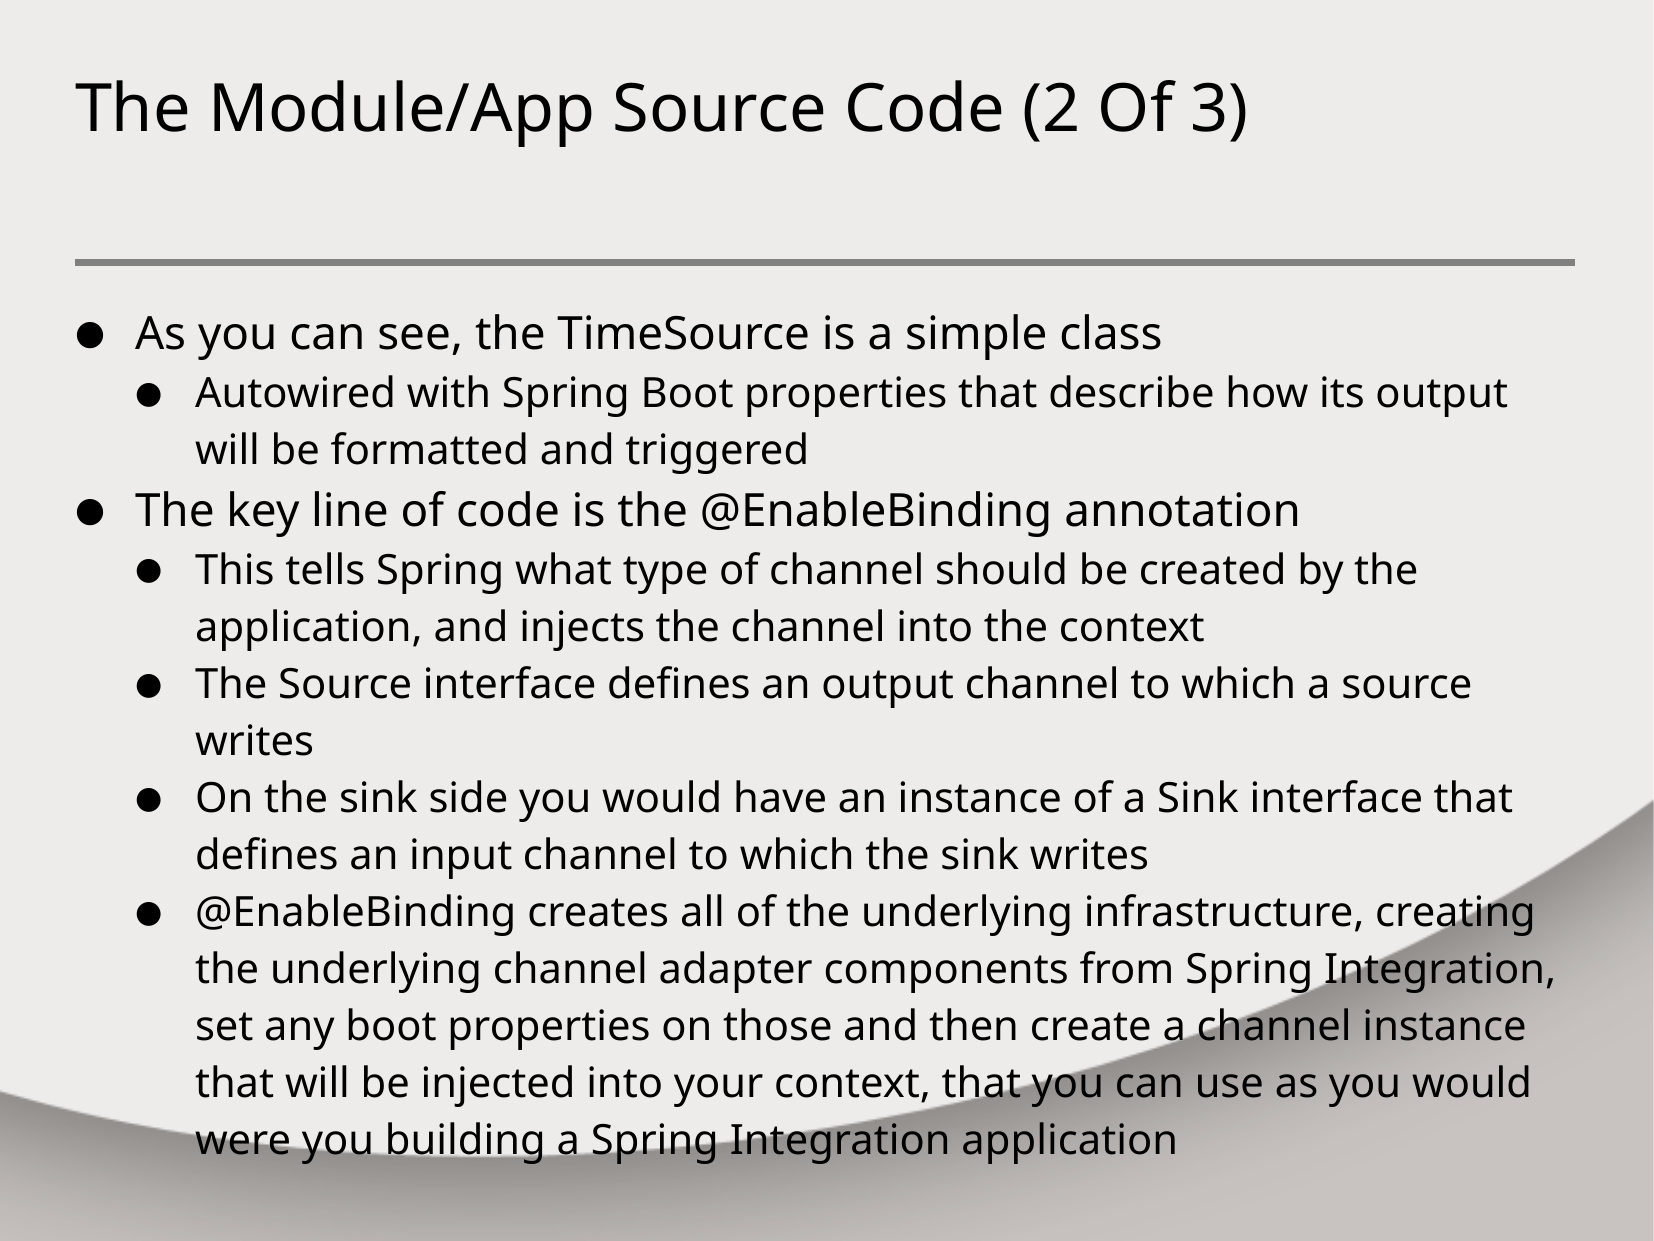

# The Module/App Source Code (2 Of 3)
As you can see, the TimeSource is a simple class
Autowired with Spring Boot properties that describe how its output will be formatted and triggered
The key line of code is the @EnableBinding annotation
This tells Spring what type of channel should be created by the application, and injects the channel into the context
The Source interface defines an output channel to which a source writes
On the sink side you would have an instance of a Sink interface that defines an input channel to which the sink writes
@EnableBinding creates all of the underlying infrastructure, creating the underlying channel adapter components from Spring Integration, set any boot properties on those and then create a channel instance that will be injected into your context, that you can use as you would were you building a Spring Integration application